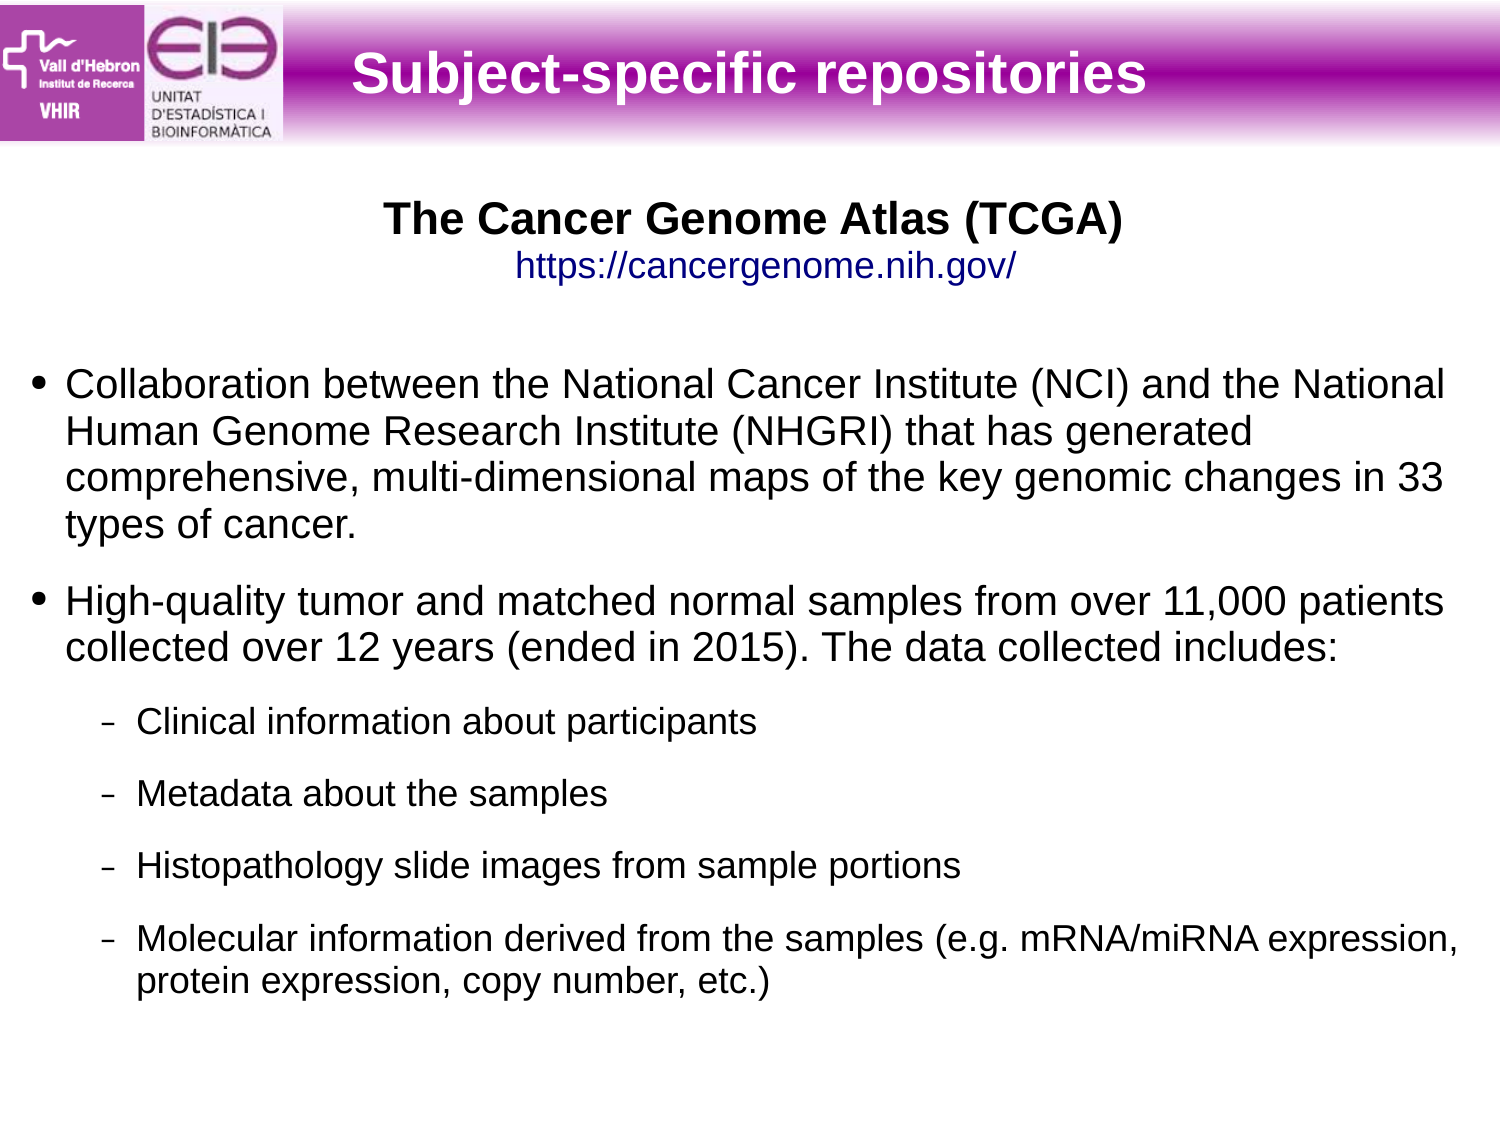

Subject-specific repositories
The Cancer Genome Atlas (TCGA)
https://cancergenome.nih.gov/
Collaboration between the National Cancer Institute (NCI) and the National Human Genome Research Institute (NHGRI) that has generated comprehensive, multi-dimensional maps of the key genomic changes in 33 types of cancer.
High-quality tumor and matched normal samples from over 11,000 patients collected over 12 years (ended in 2015). The data collected includes:
Clinical information about participants
Metadata about the samples
Histopathology slide images from sample portions
Molecular information derived from the samples (e.g. mRNA/miRNA expression, protein expression, copy number, etc.)